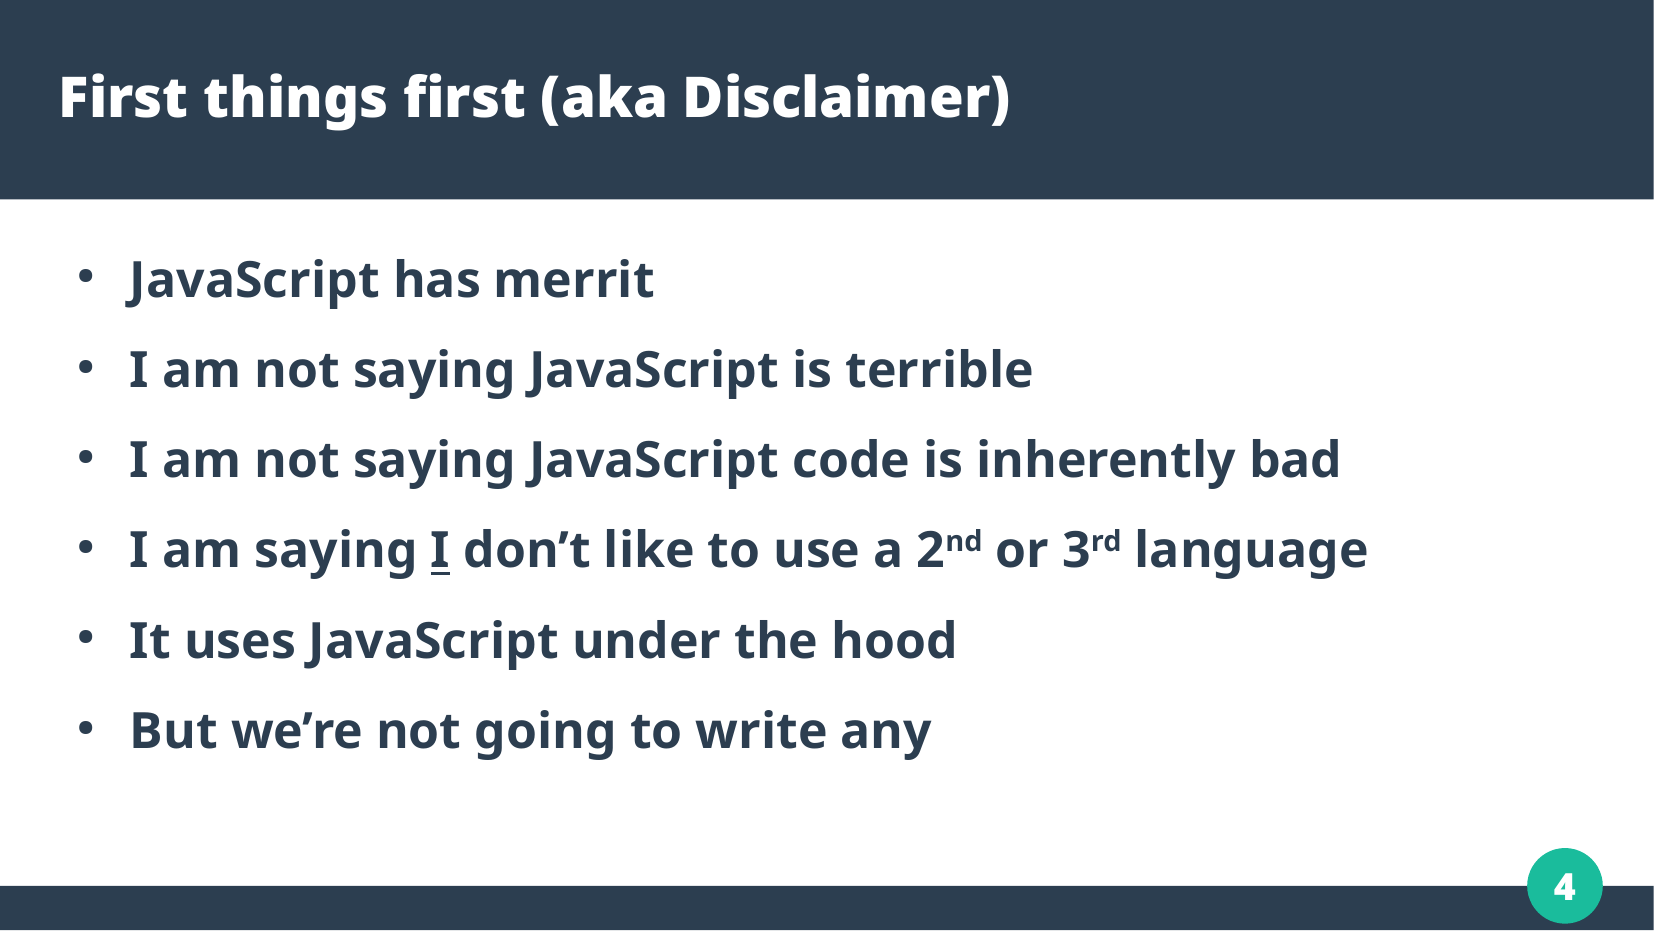

# First things first (aka Disclaimer)
JavaScript has merrit
I am not saying JavaScript is terrible
I am not saying JavaScript code is inherently bad
I am saying I don’t like to use a 2nd or 3rd language
It uses JavaScript under the hood
But we’re not going to write any